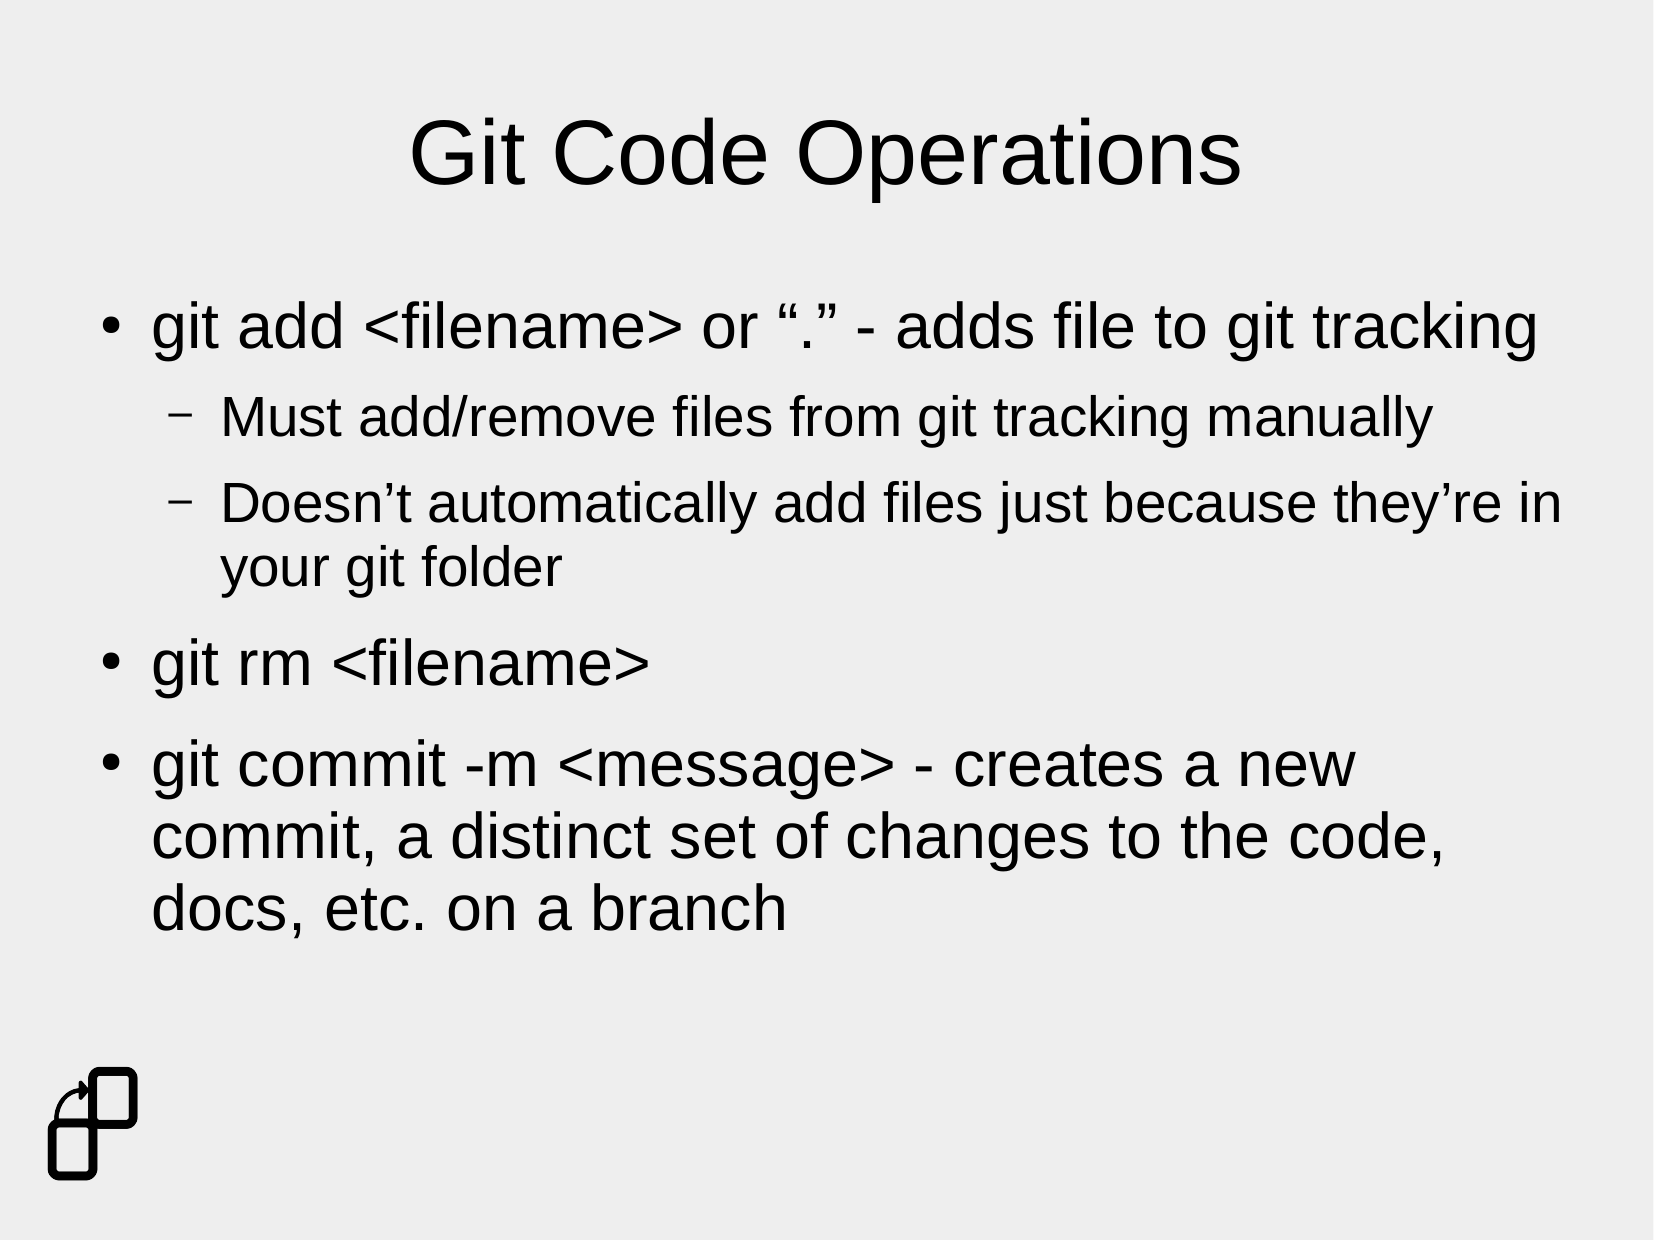

# Git Code Operations
git add <filename> or “.” - adds file to git tracking
Must add/remove files from git tracking manually
Doesn’t automatically add files just because they’re in your git folder
git rm <filename>
git commit -m <message> - creates a new commit, a distinct set of changes to the code, docs, etc. on a branch